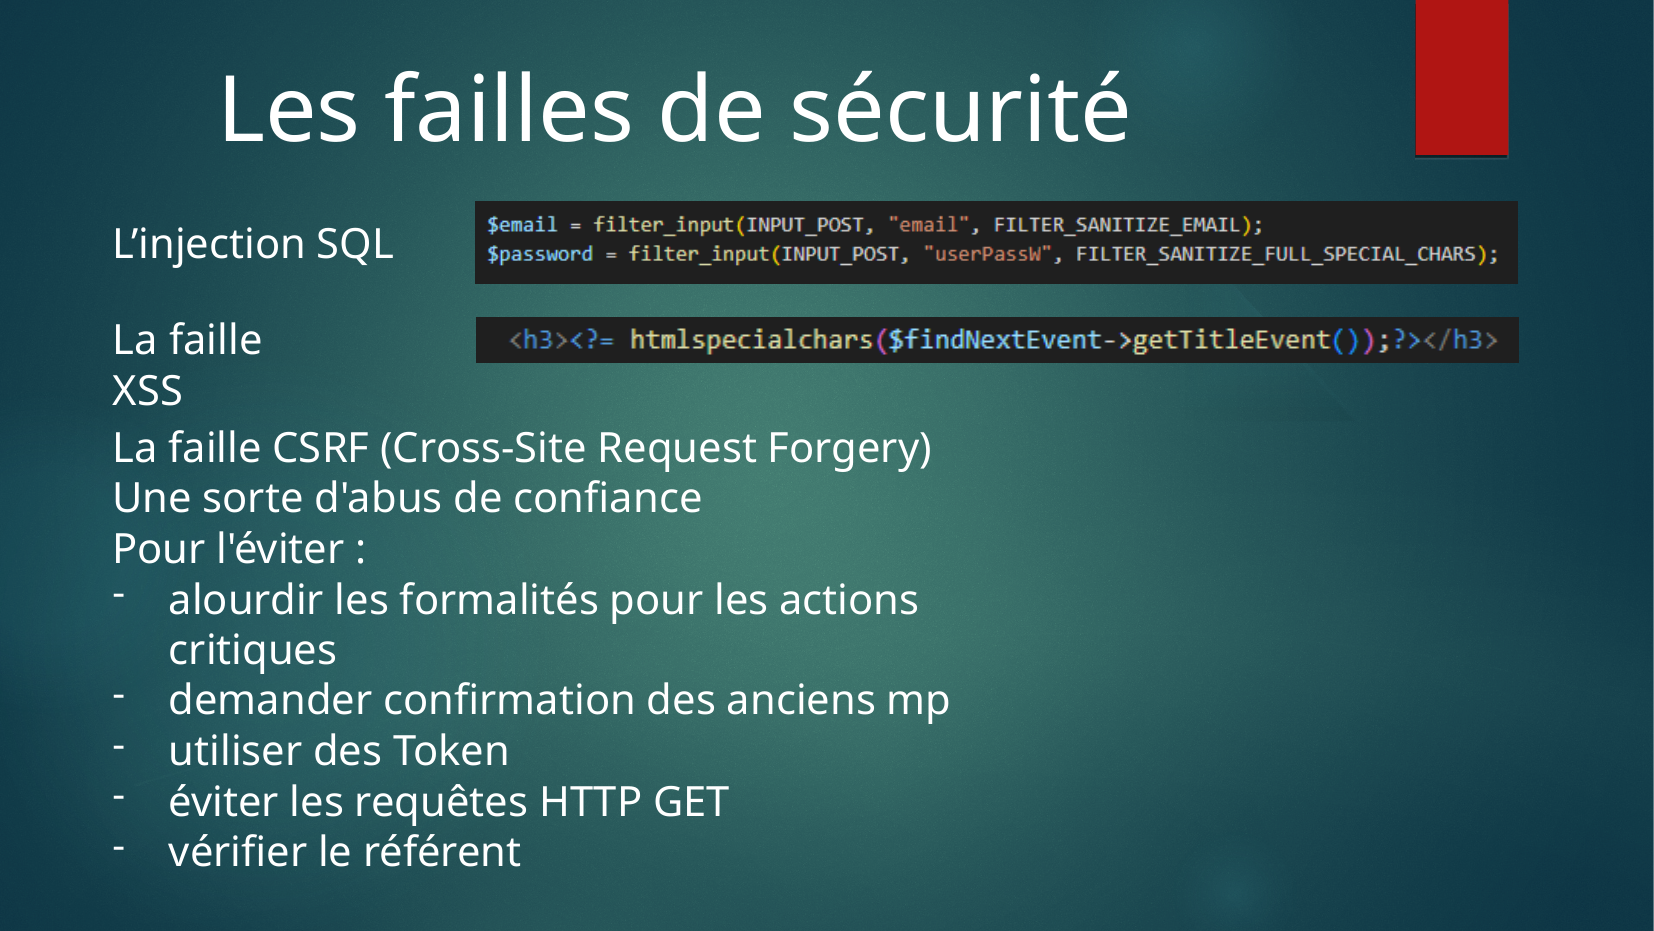

Les failles de sécurité
L’injection SQL​
La faille XSS
La faille CSRF (Cross-Site Request Forgery)
Une sorte d'abus de confiance
Pour l'éviter :
alourdir les formalités pour les actions critiques
demander confirmation des anciens mp
utiliser des Token
éviter les requêtes HTTP GET
vérifier le référent